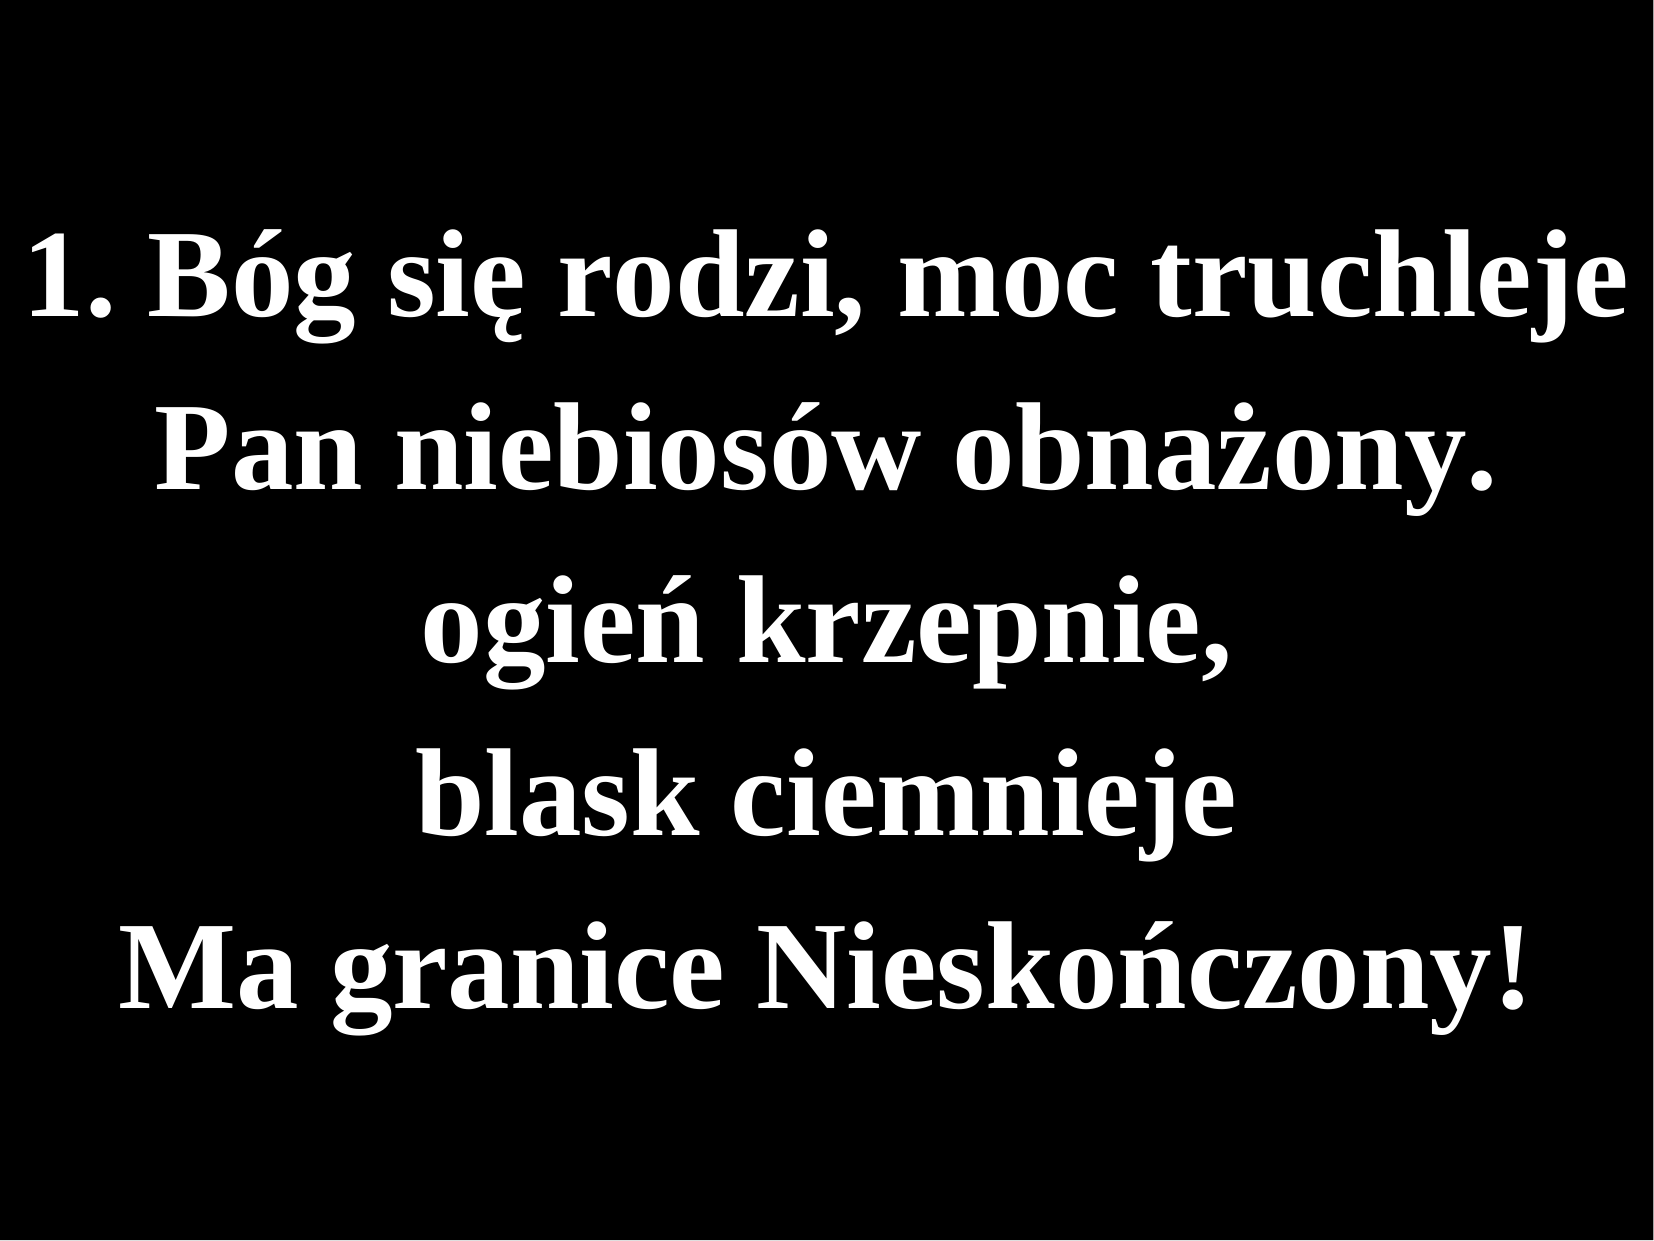

# 1. Bóg się rodzi, moc truchleje ppp Pan niebiosów obnażony. ppp ogień krzepnie, ppp blask ciemnieje ppp Ma granice Nieskończony!